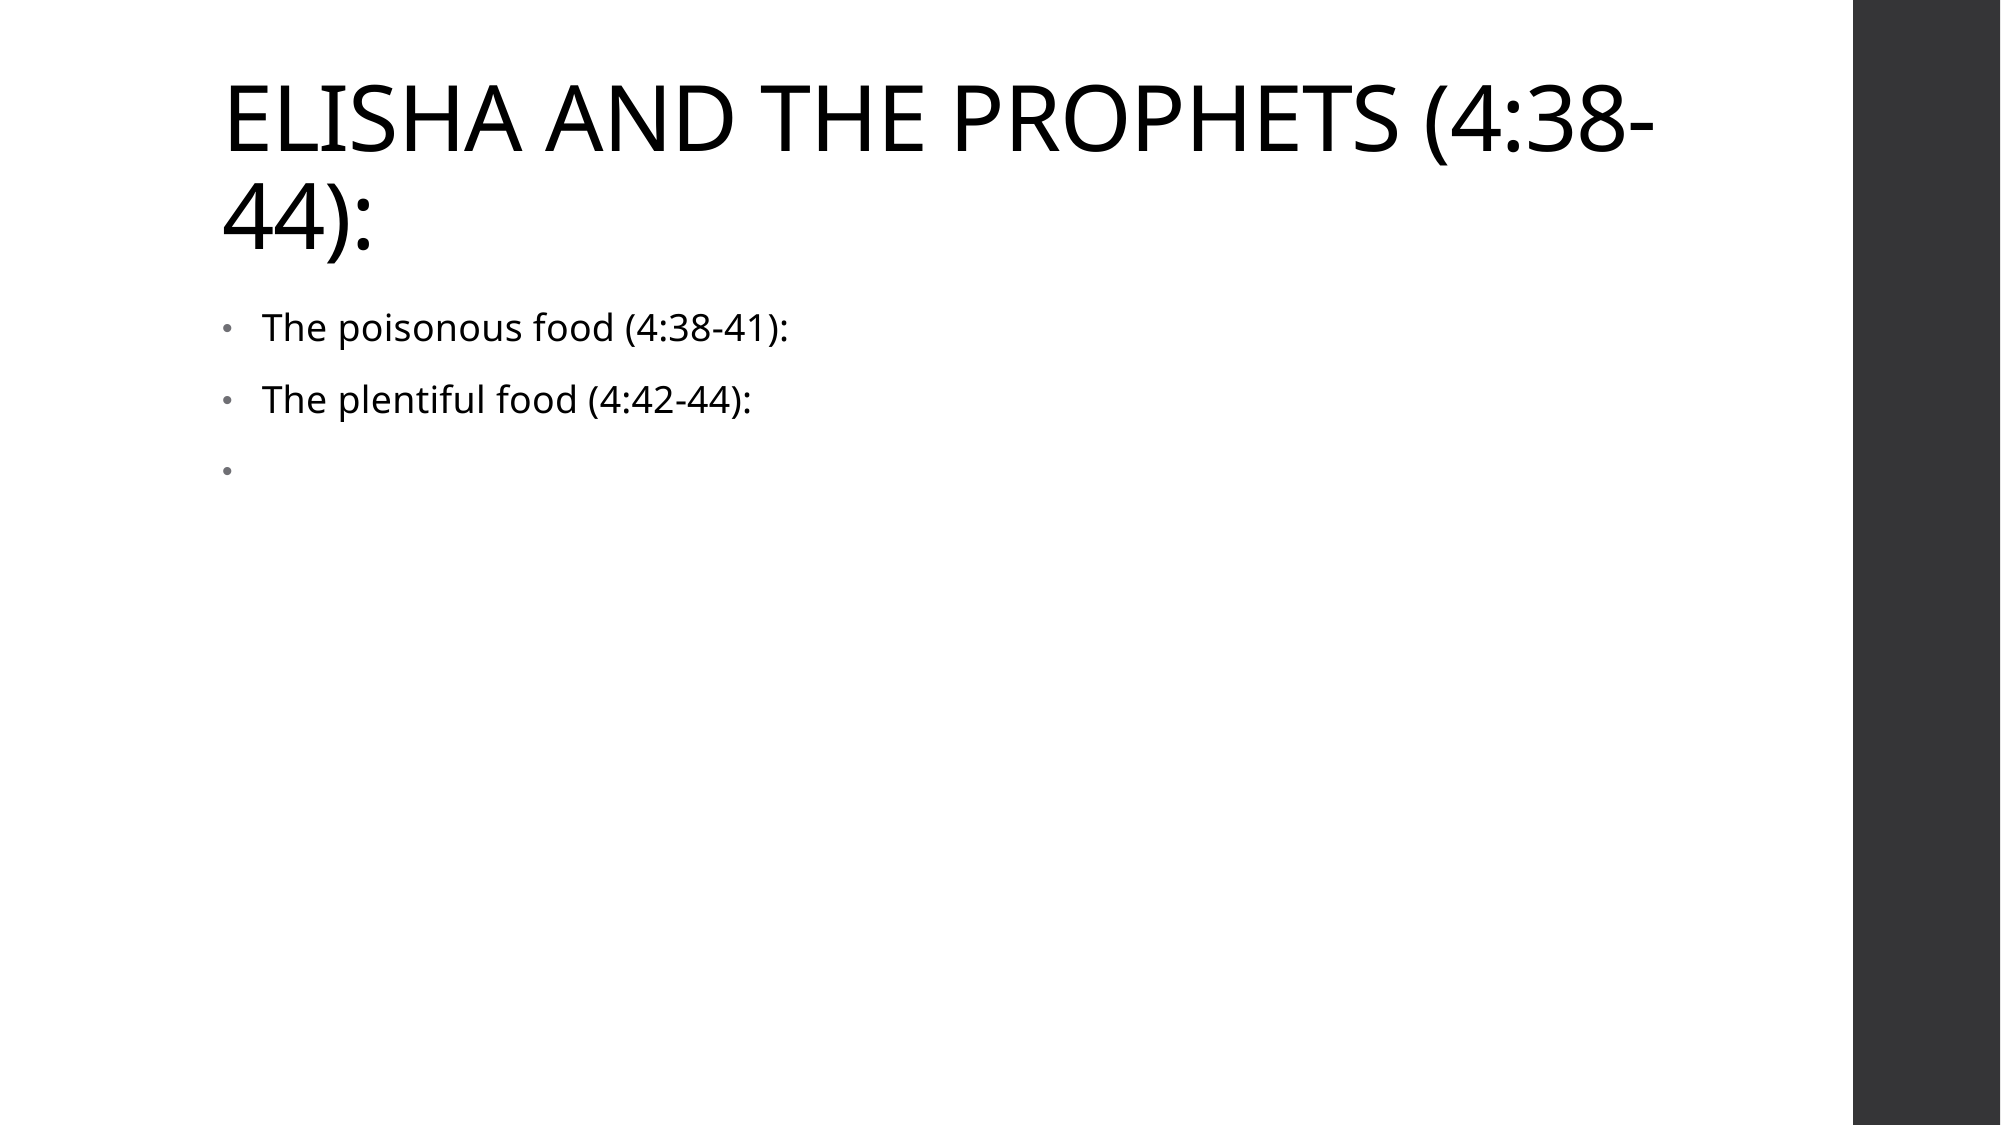

# ELISHA AND THE PROPHETS (4:38-44):
 The poisonous food (4:38-41):
 The plentiful food (4:42-44):